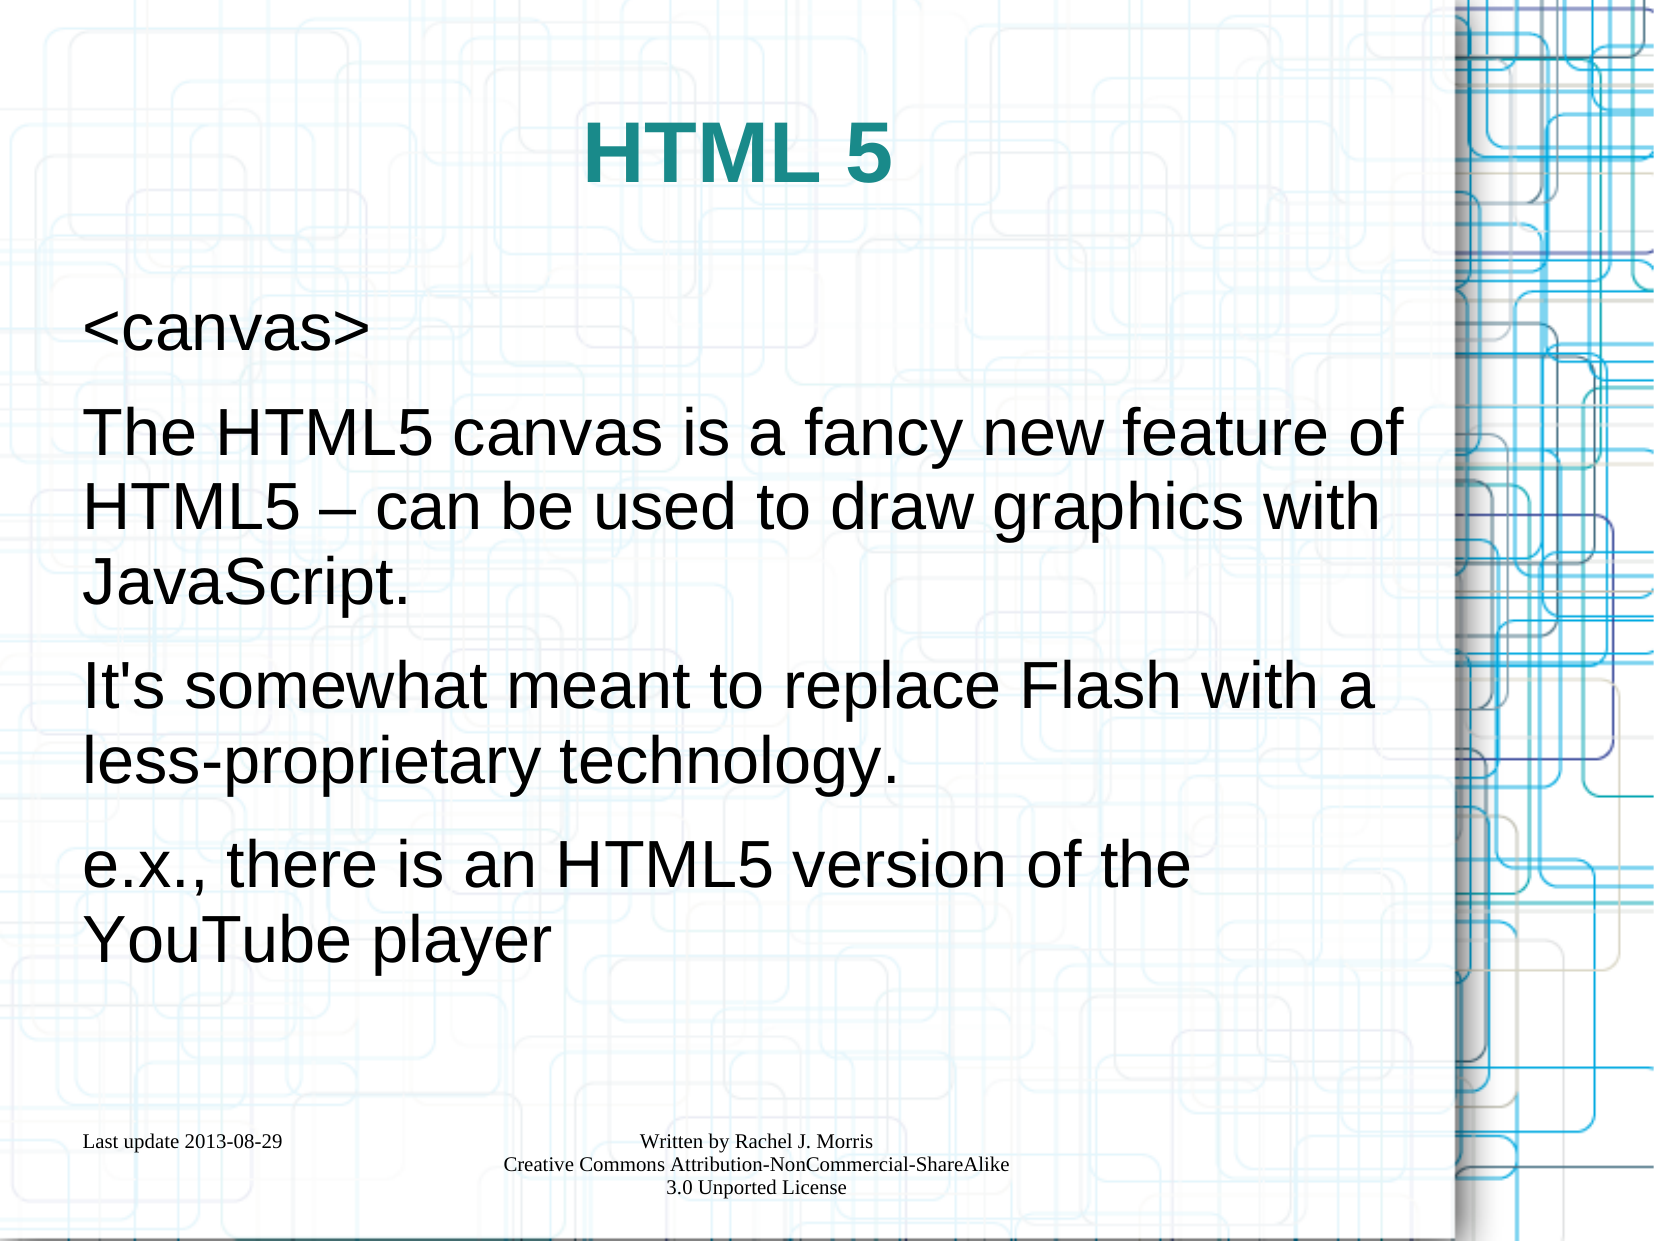

# HTML 5
<canvas>
The HTML5 canvas is a fancy new feature of HTML5 – can be used to draw graphics with JavaScript.
It's somewhat meant to replace Flash with a less-proprietary technology.
e.x., there is an HTML5 version of the YouTube player